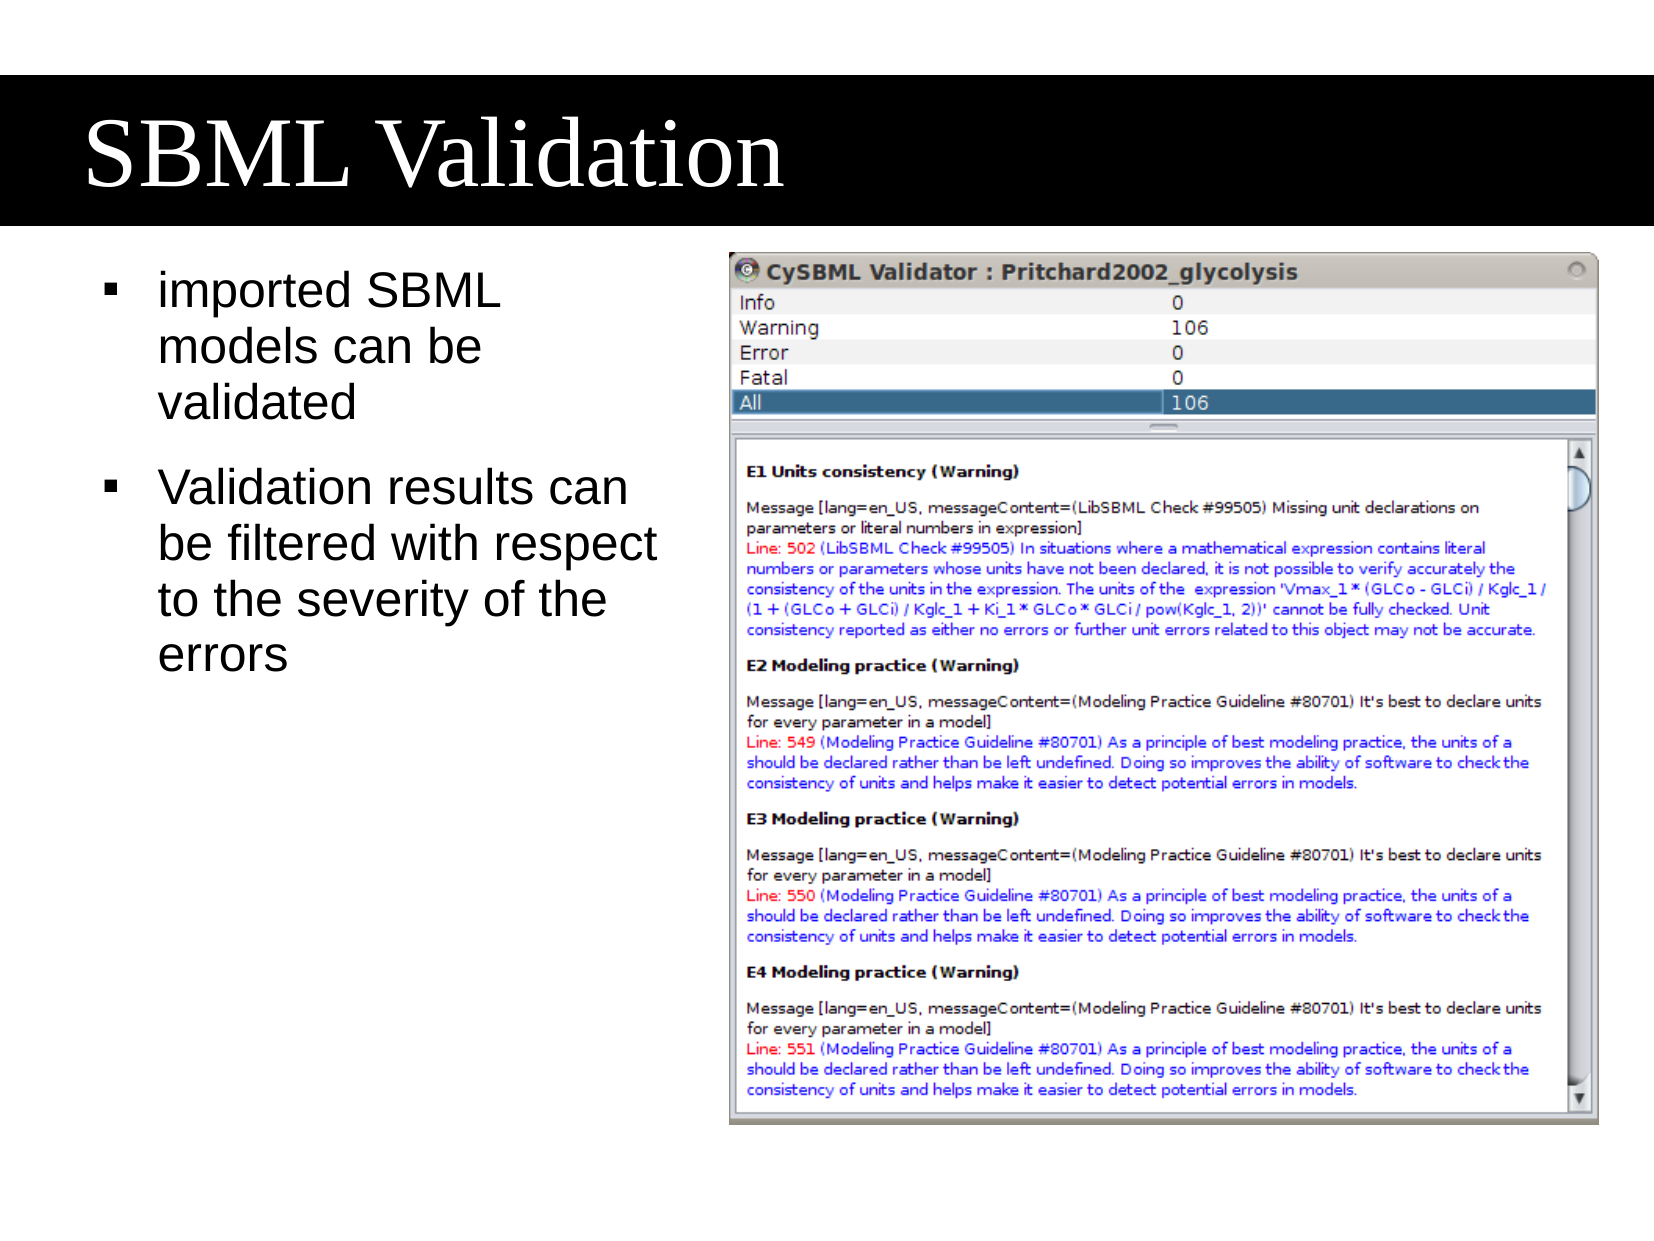

# SBML Validation
imported SBML models can be validated
Validation results can be filtered with respect to the severity of the errors